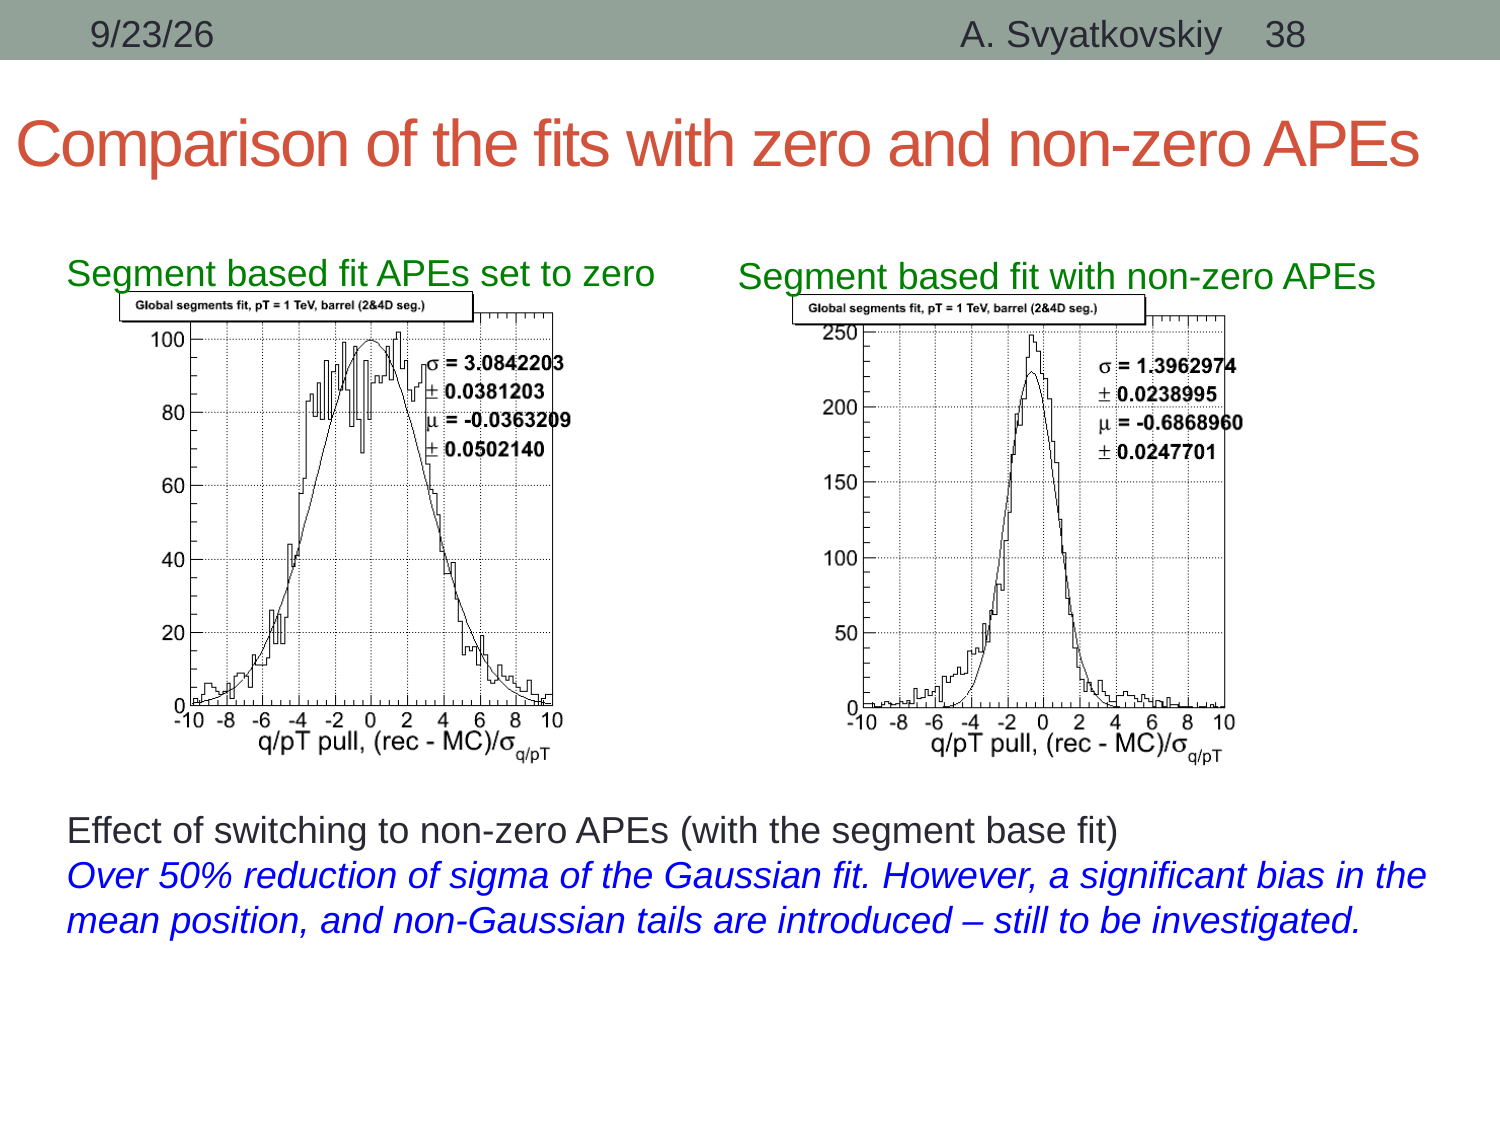

A. Svyatkovskiy
# Comparison of the fits with zero and non-zero APEs
Segment based fit APEs set to zero
Segment based fit with non-zero APEs
Effect of switching to non-zero APEs (with the segment base fit)
Over 50% reduction of sigma of the Gaussian fit. However, a significant bias in the mean position, and non-Gaussian tails are introduced – still to be investigated.